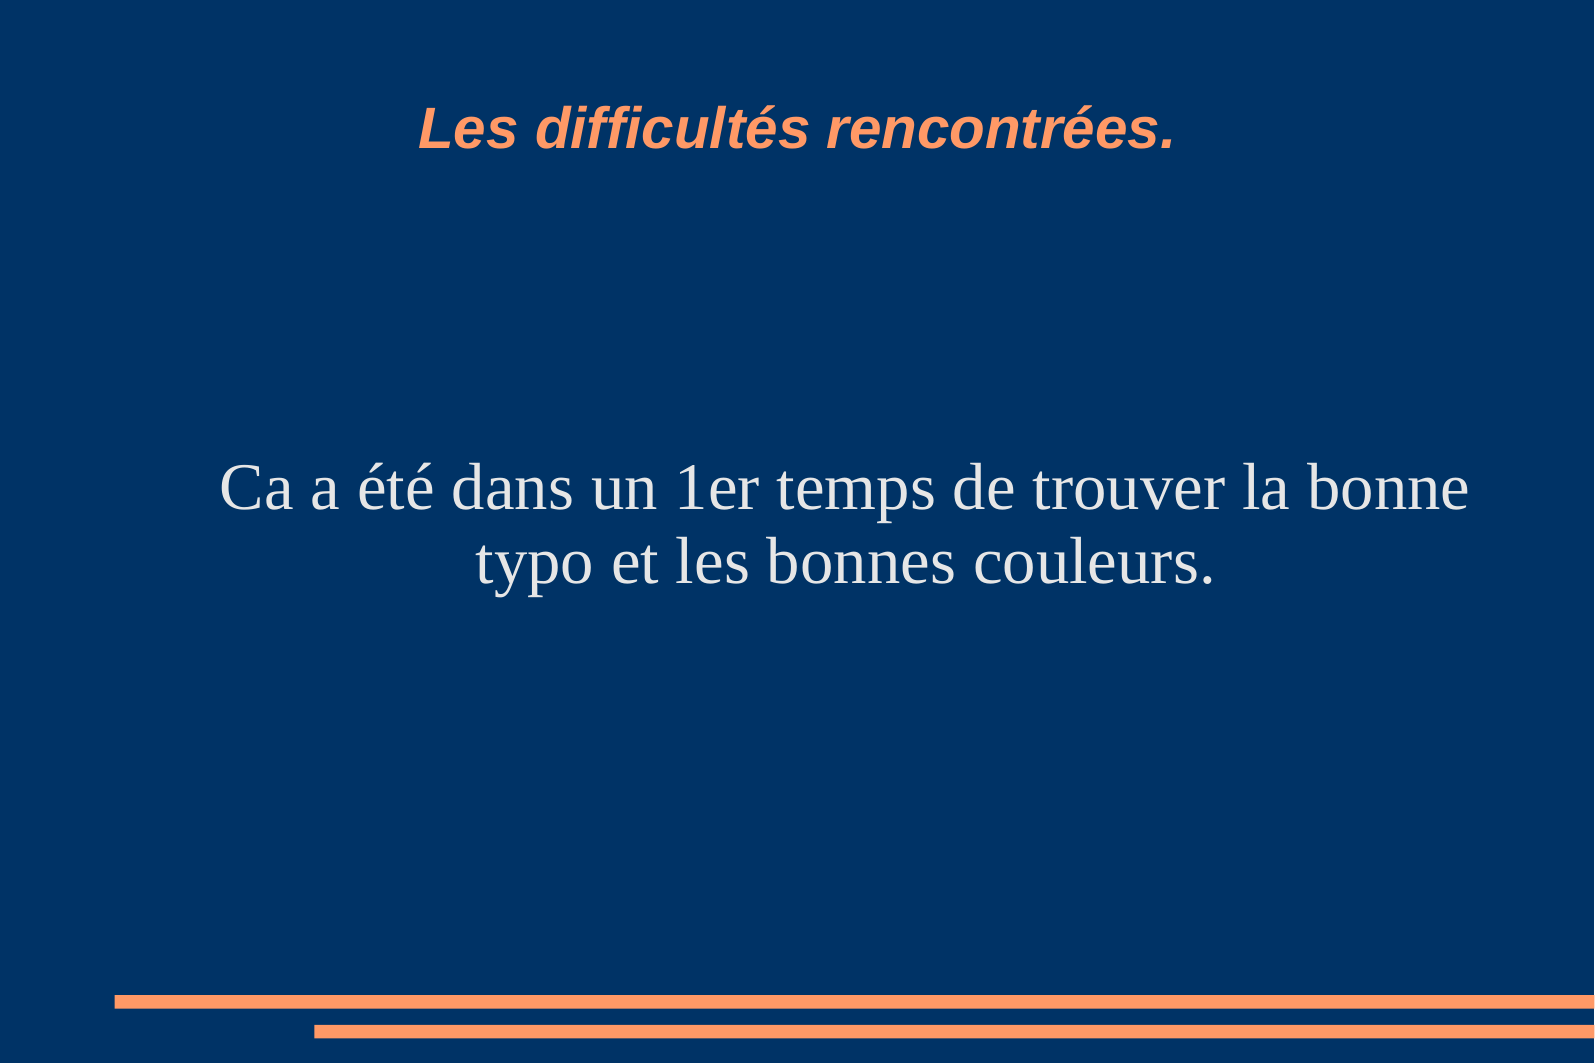

# Les difficultés rencontrées.
Ca a été dans un 1er temps de trouver la bonne typo et les bonnes couleurs.